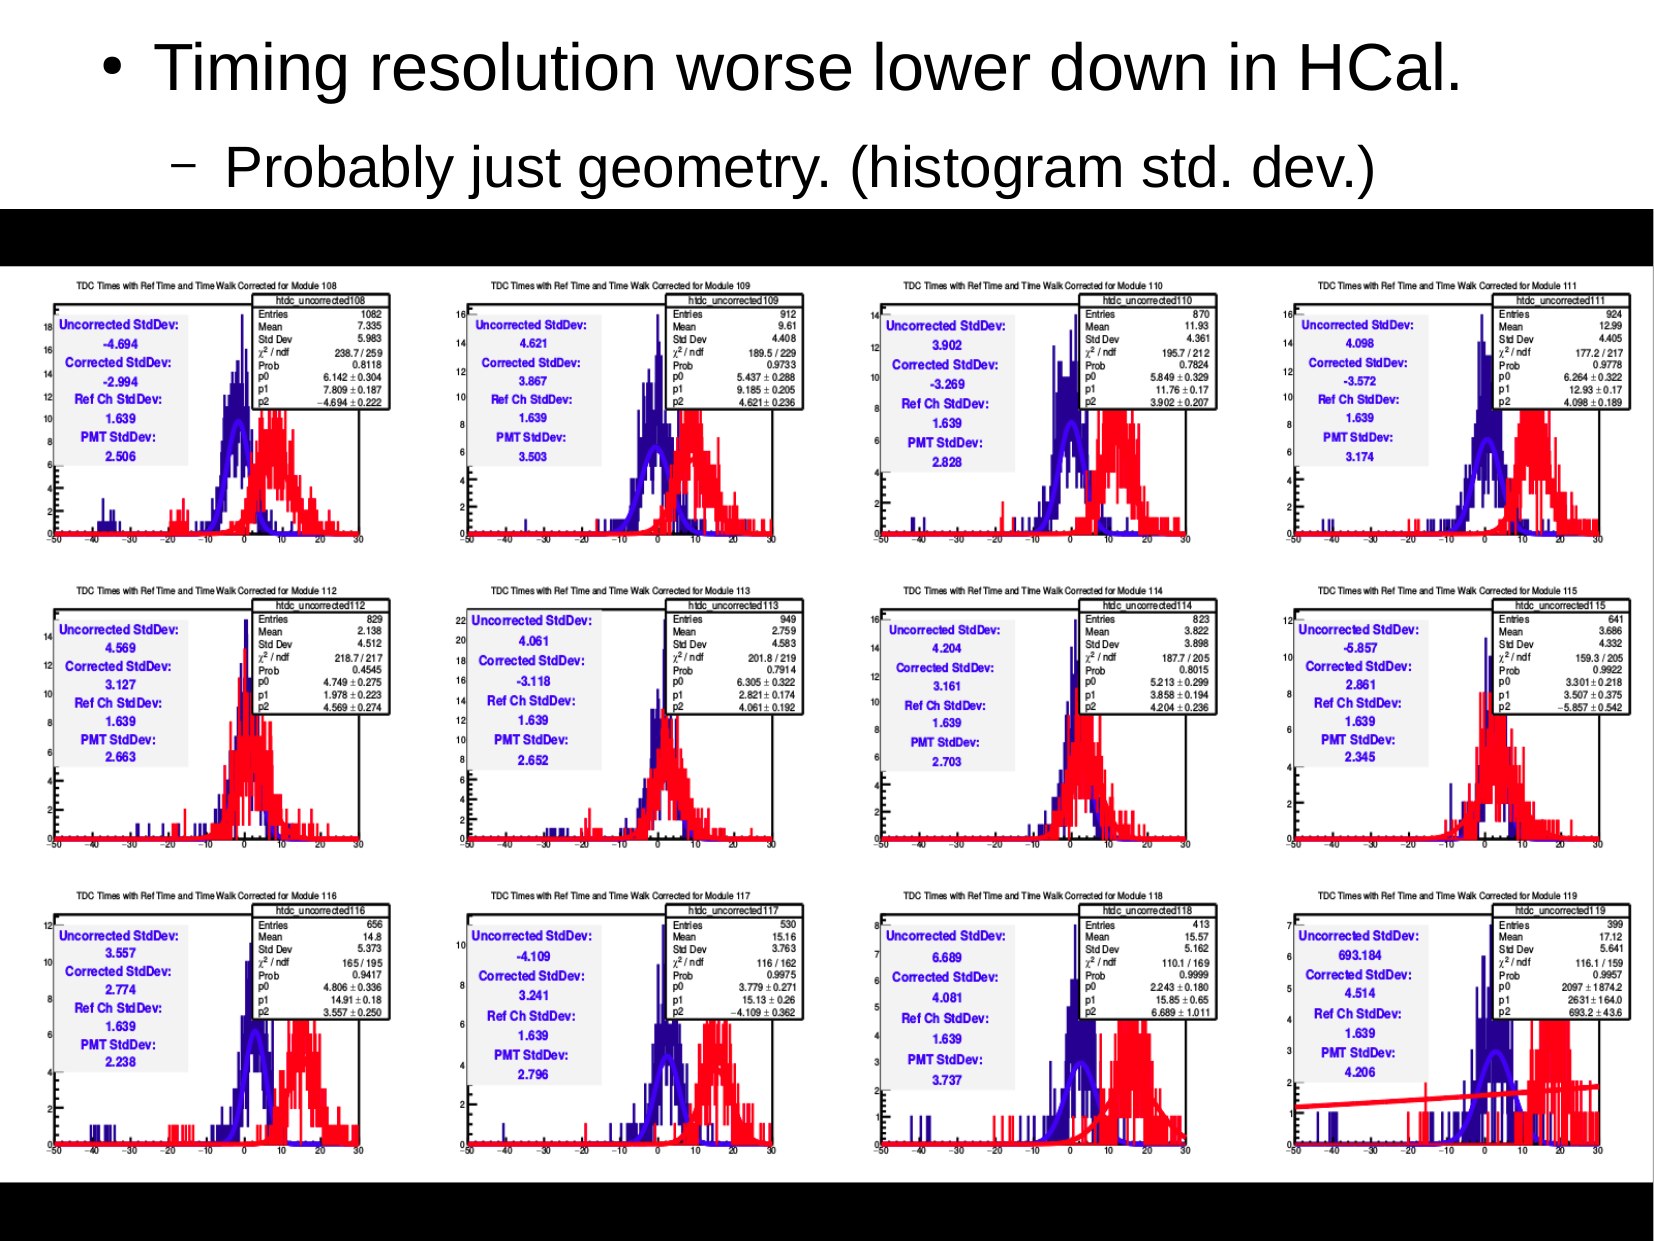

# Timing resolution worse lower down in HCal.
Probably just geometry. (histogram std. dev.)